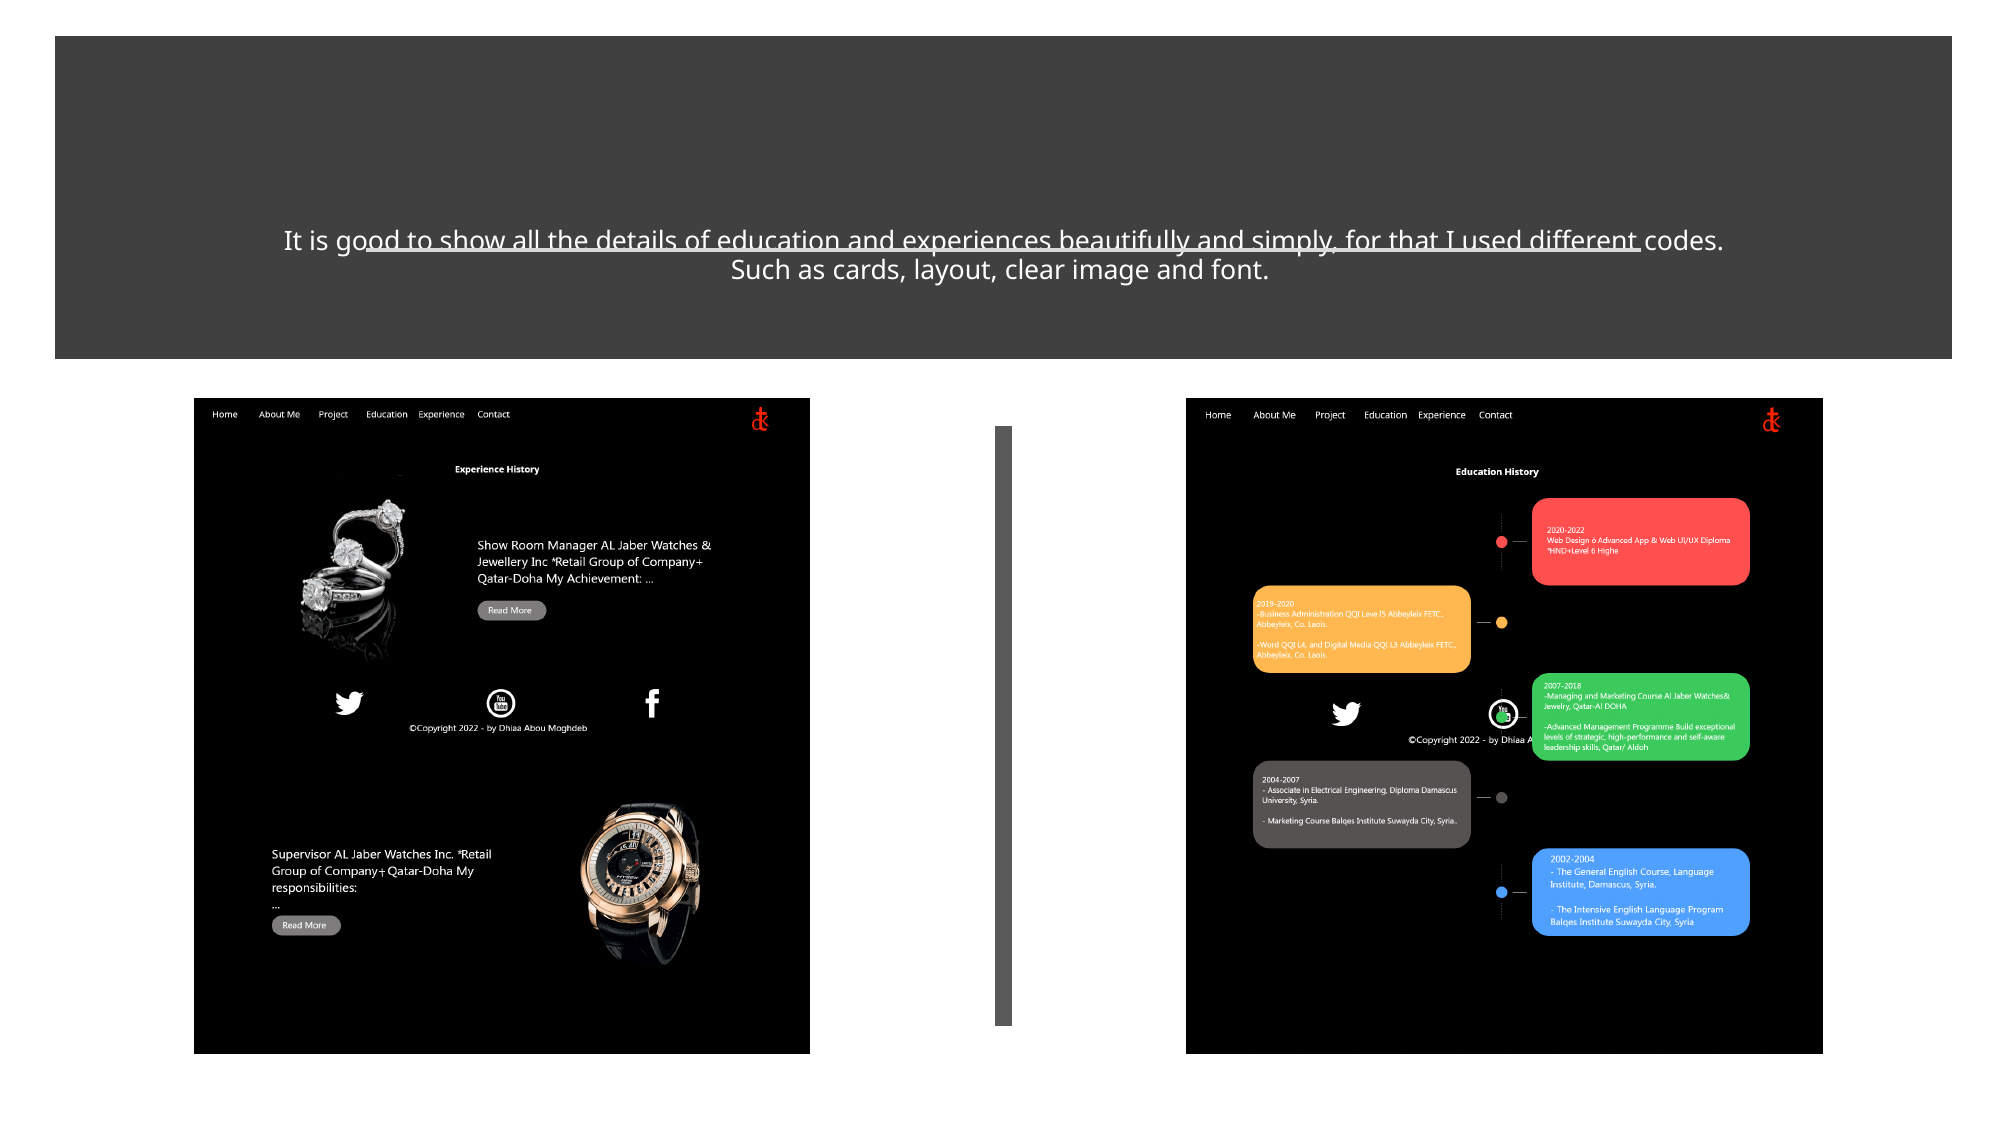

# It is good to show all the details of education and experiences beautifully and simply, for that I used different codes. Such as cards, layout, clear image and font.